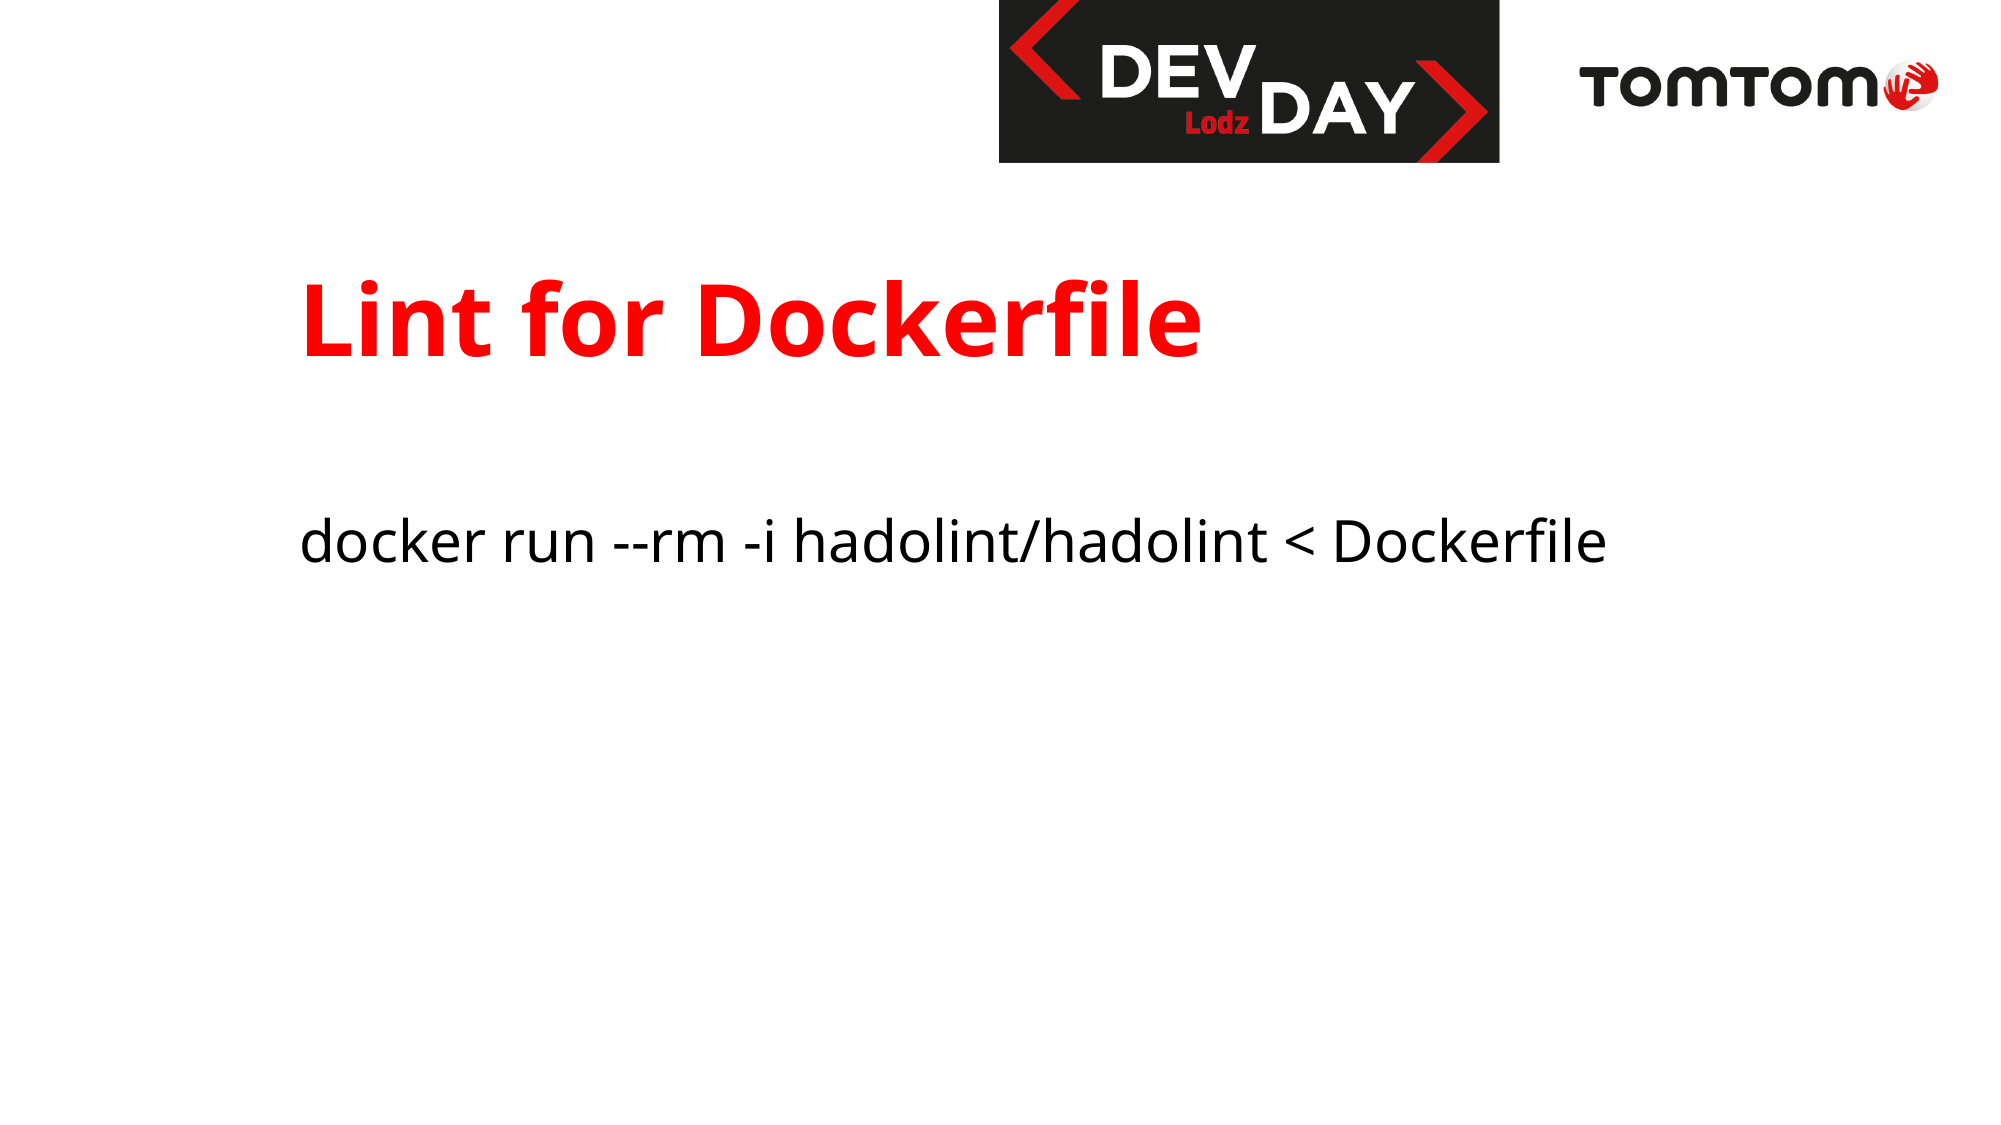

Lint for Dockerfile
docker run --rm -i hadolint/hadolint < Dockerfile